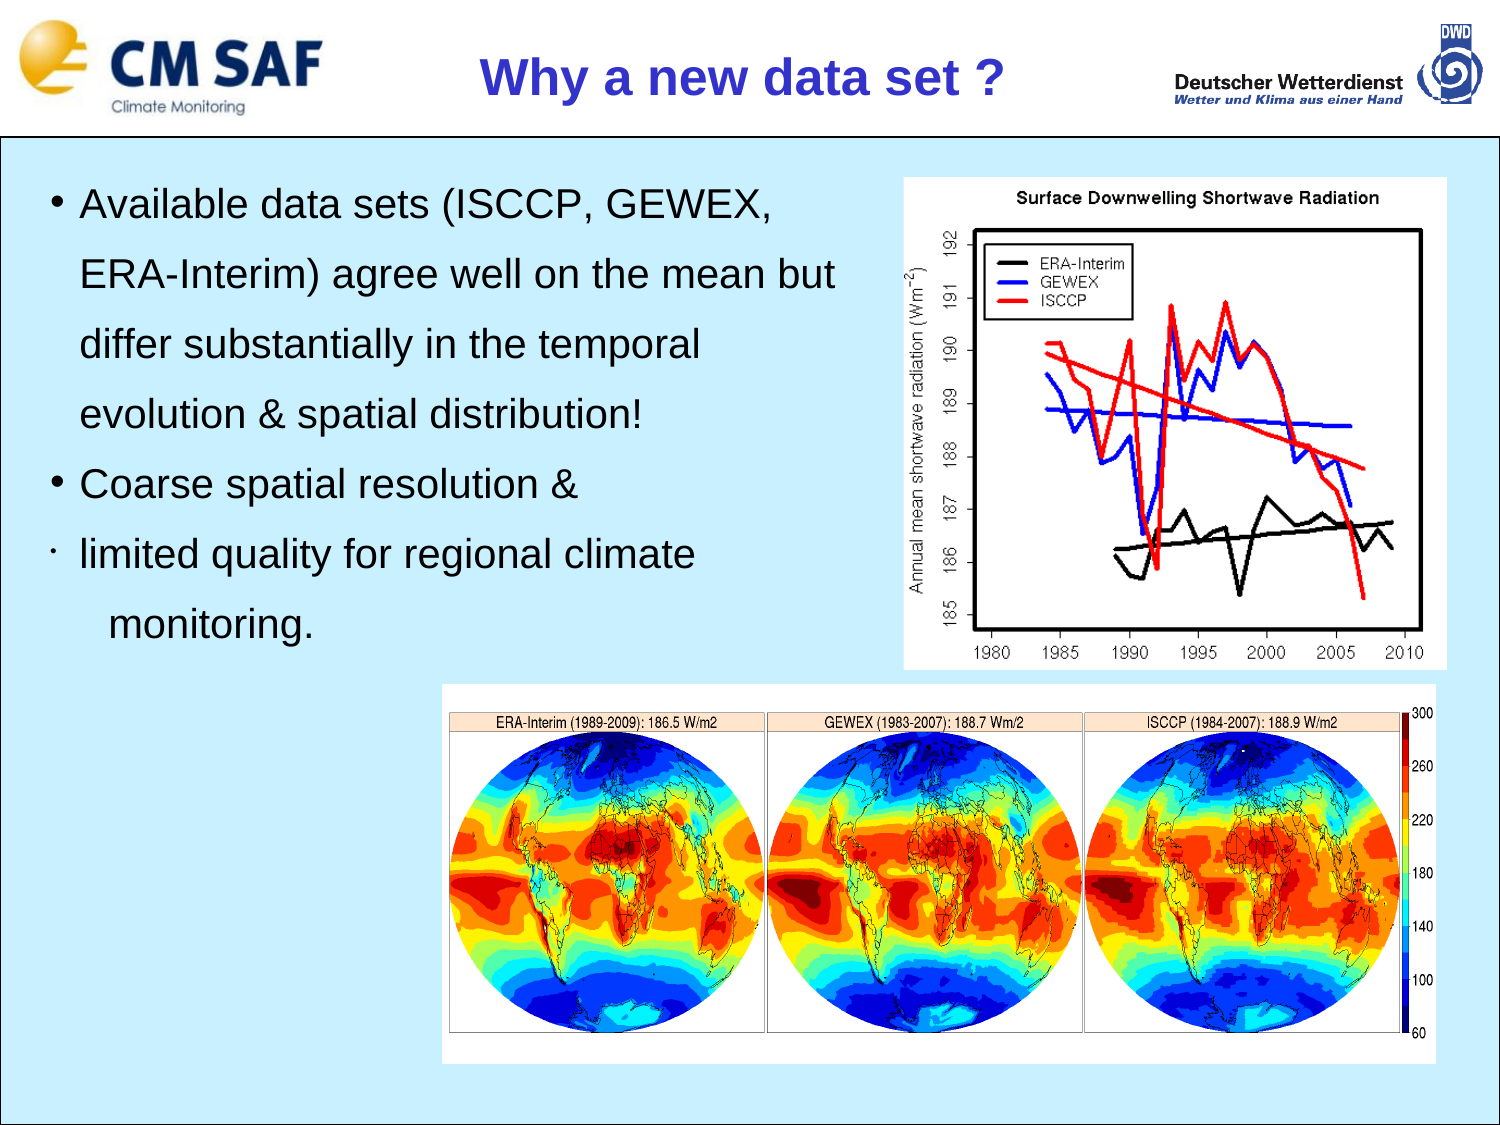

Why a new data set ?
Available data sets (ISCCP, GEWEX, ERA-Interim) agree well on the mean but differ substantially in the temporal evolution & spatial distribution!
Coarse spatial resolution &
limited quality for regional climate monitoring.